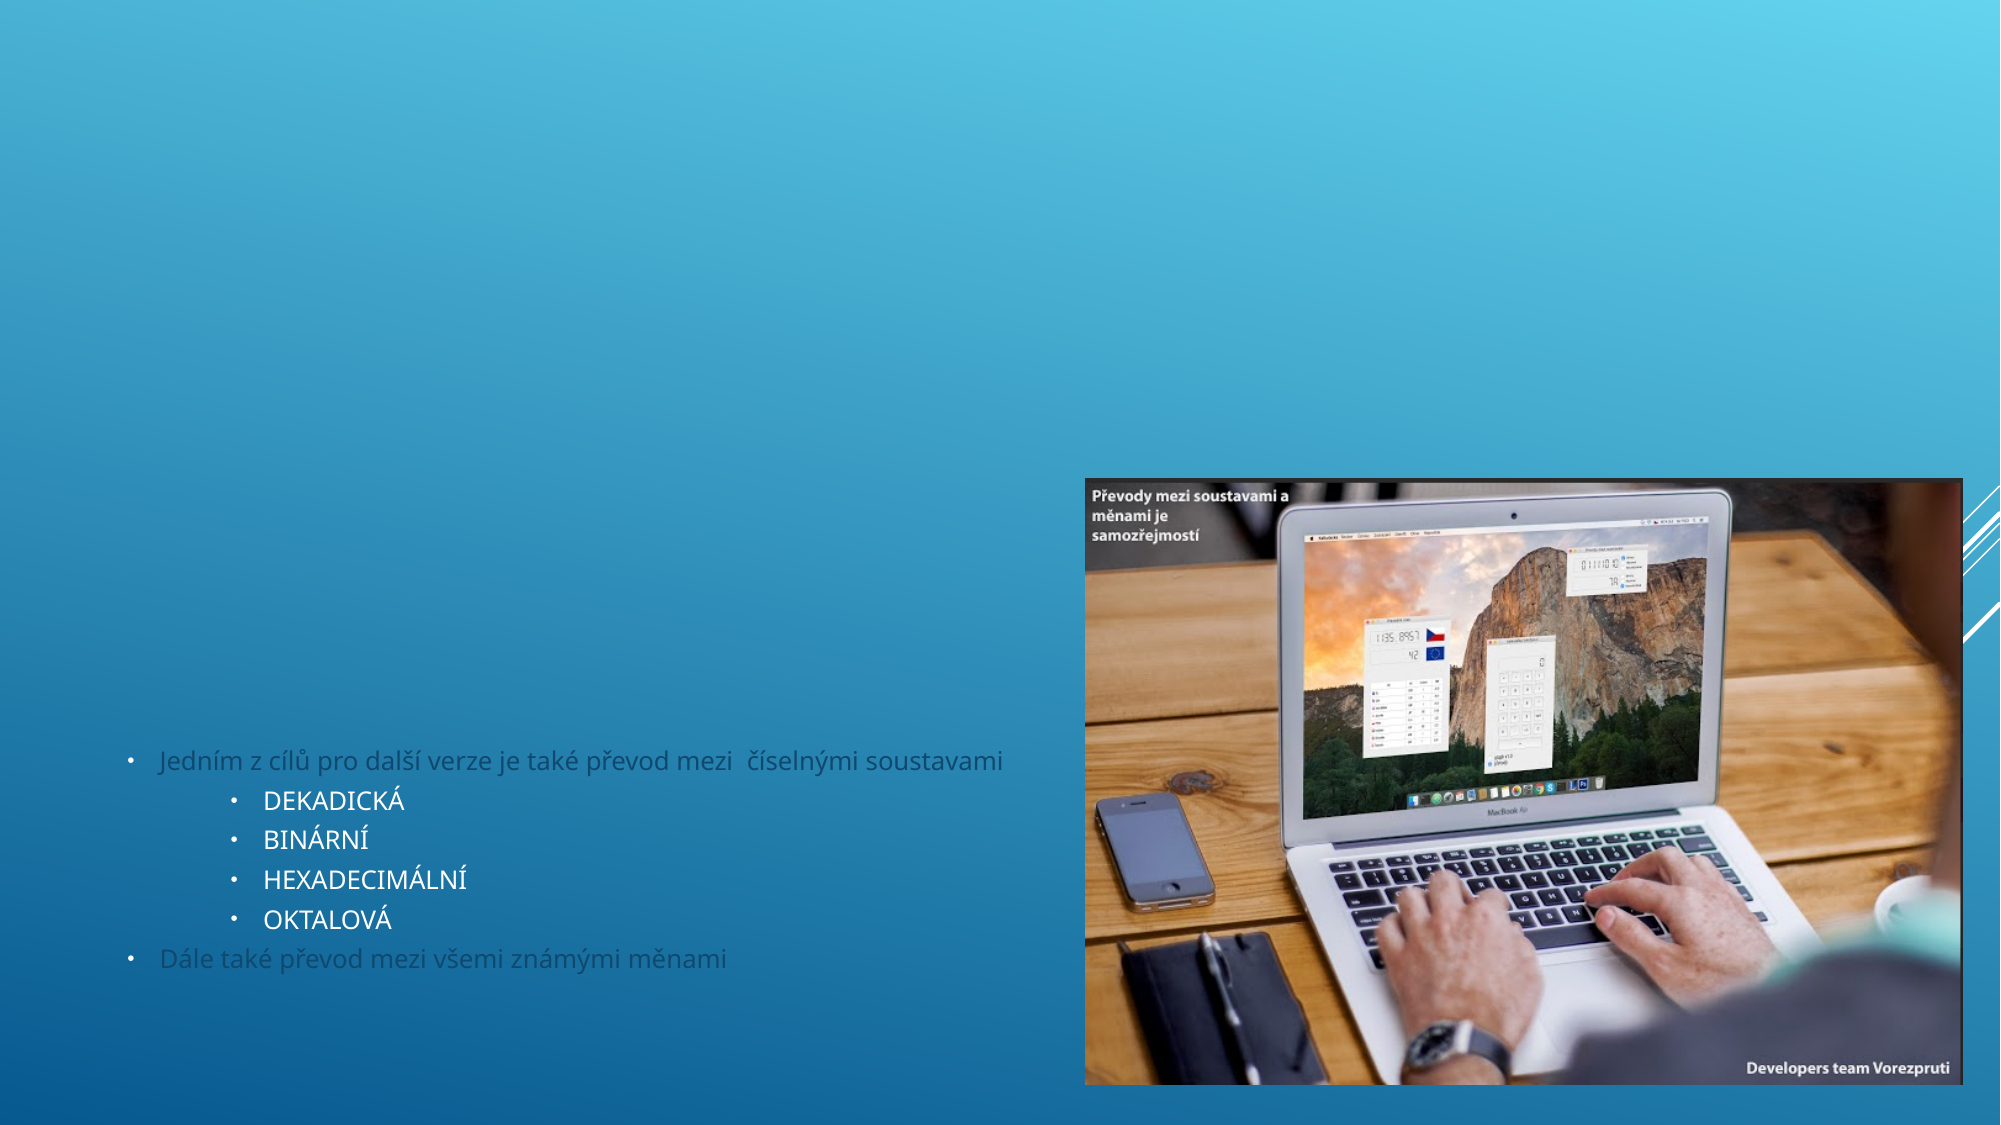

# Jedním z cílů pro další verze je také převod mezi číselnými soustavami
DEKADICKÁ
BINÁRNÍ
HEXADECIMÁLNÍ
OKTALOVÁ
Dále také převod mezi všemi známými měnami